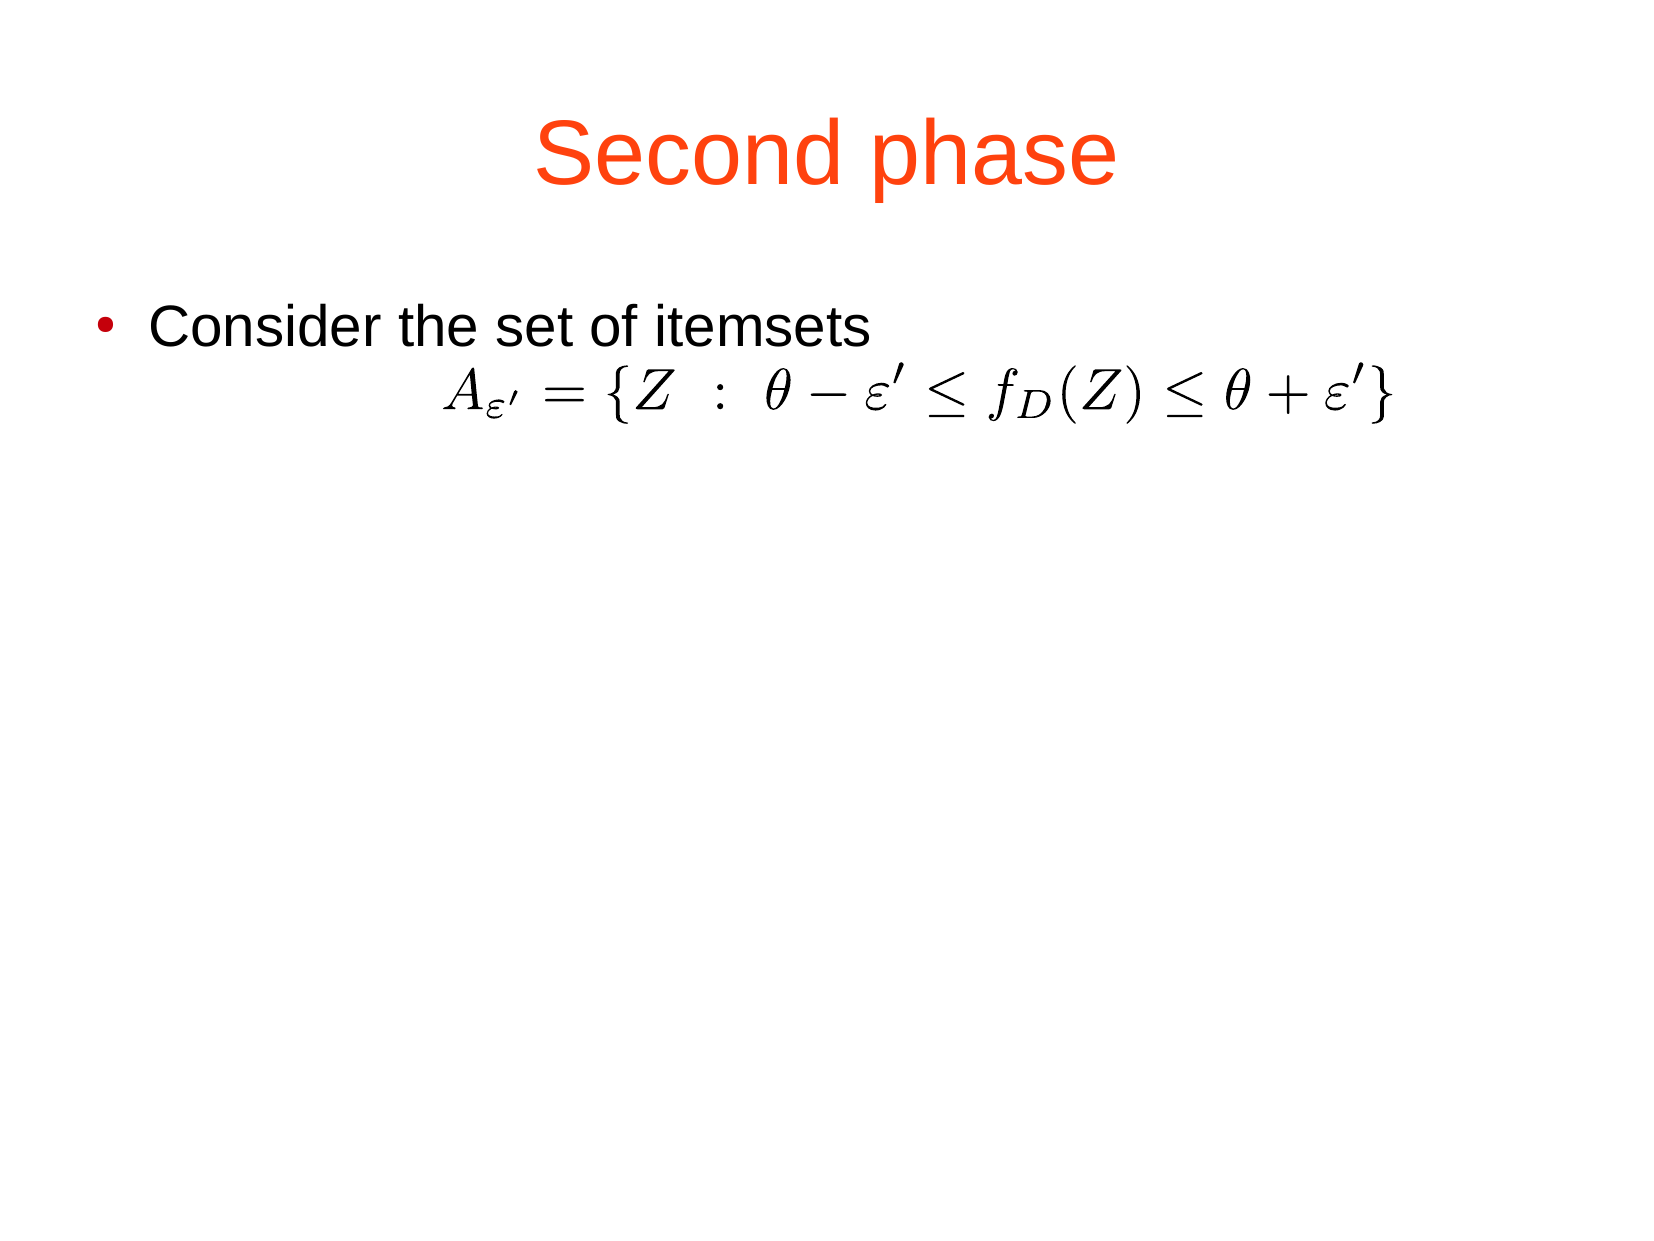

# Second phase
Consider the set of itemsets